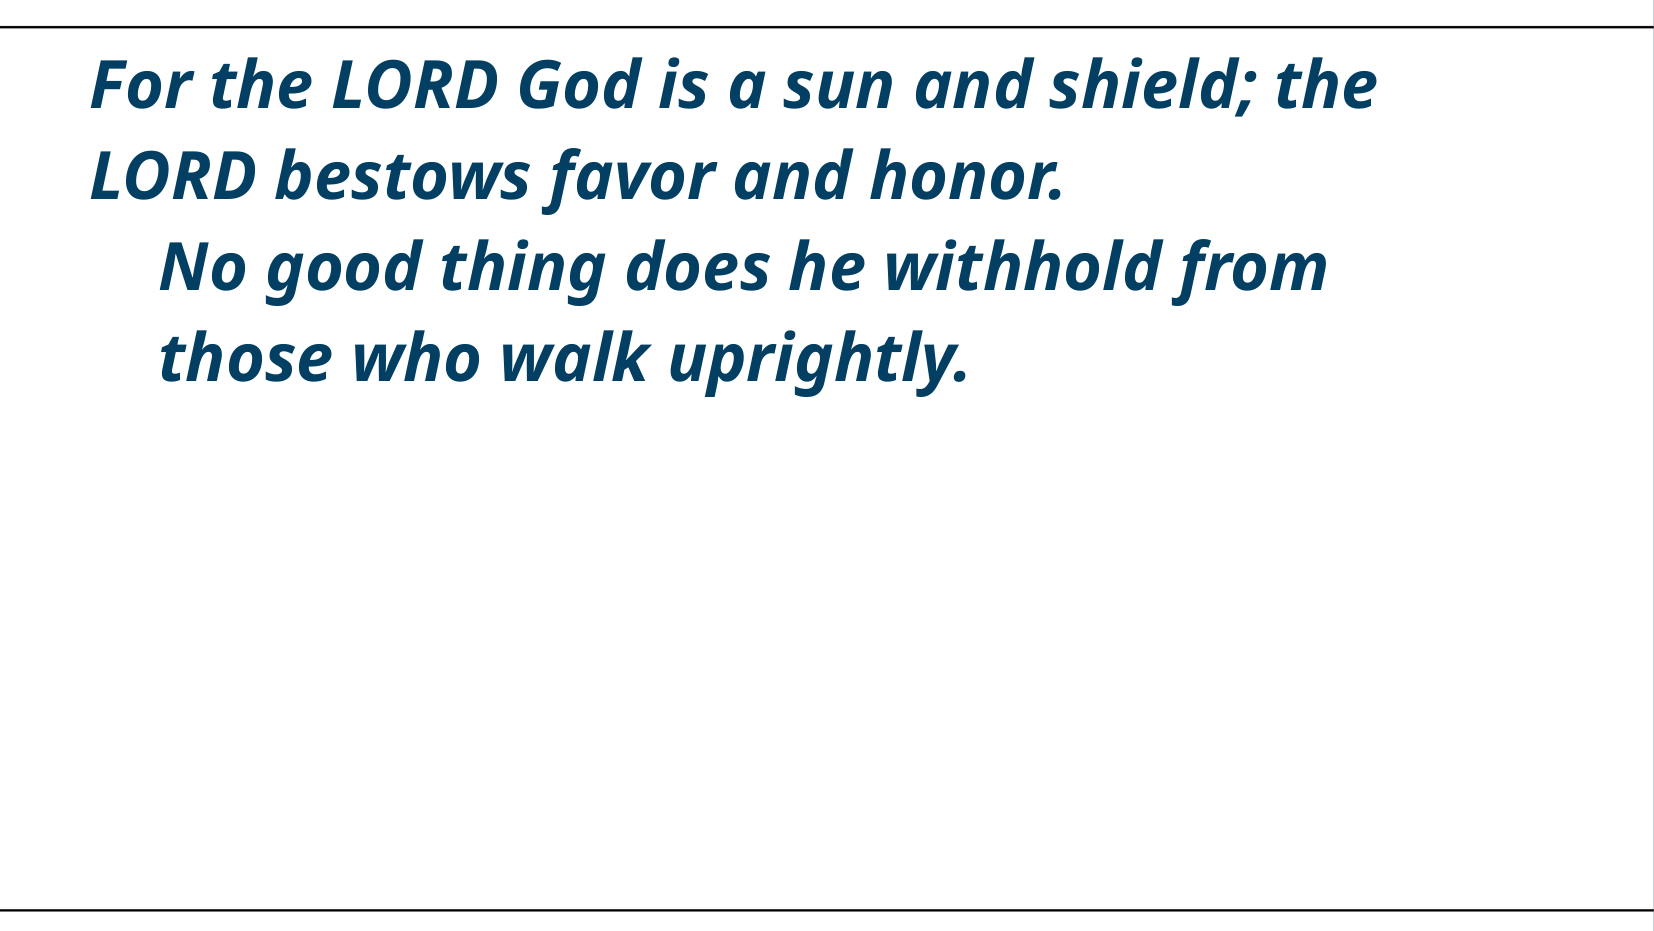

For the Lord God is a sun and shield; the
Lord bestows favor and honor.
 No good thing does he withhold from
 those who walk uprightly.